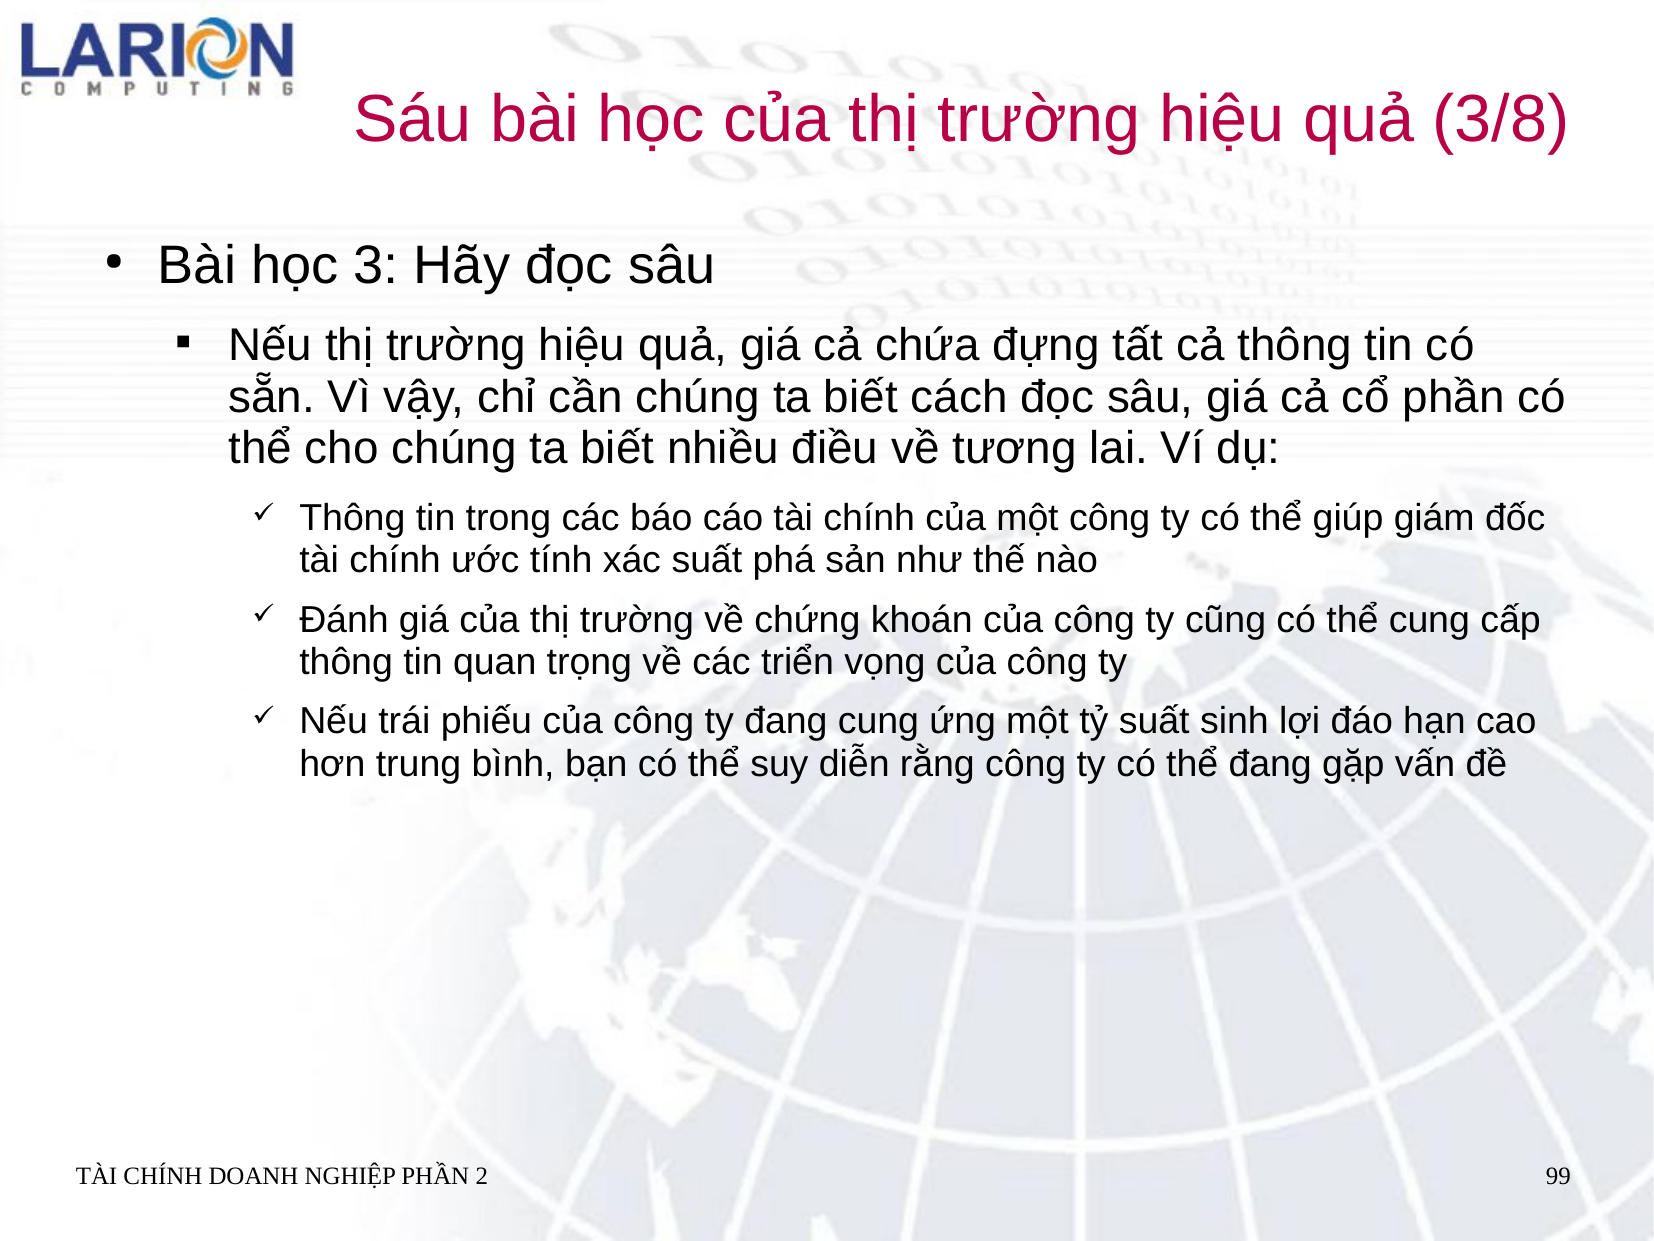

# Sáu bài học của thị trường hiệu quả (3/8)
Bài học 3: Hãy đọc sâu
Nếu thị trường hiệu quả, giá cả chứa đựng tất cả thông tin có sẵn. Vì vậy, chỉ cần chúng ta biết cách đọc sâu, giá cả cổ phần có thể cho chúng ta biết nhiều điều về tương lai. Ví dụ:
Thông tin trong các báo cáo tài chính của một công ty có thể giúp giám đốc tài chính ước tính xác suất phá sản như thế nào
Đánh giá của thị trường về chứng khoán của công ty cũng có thể cung cấp thông tin quan trọng về các triển vọng của công ty
Nếu trái phiếu của công ty đang cung ứng một tỷ suất sinh lợi đáo hạn cao hơn trung bình, bạn có thể suy diễn rằng công ty có thể đang gặp vấn đề
TÀI CHÍNH DOANH NGHIỆP PHẦN 2
99